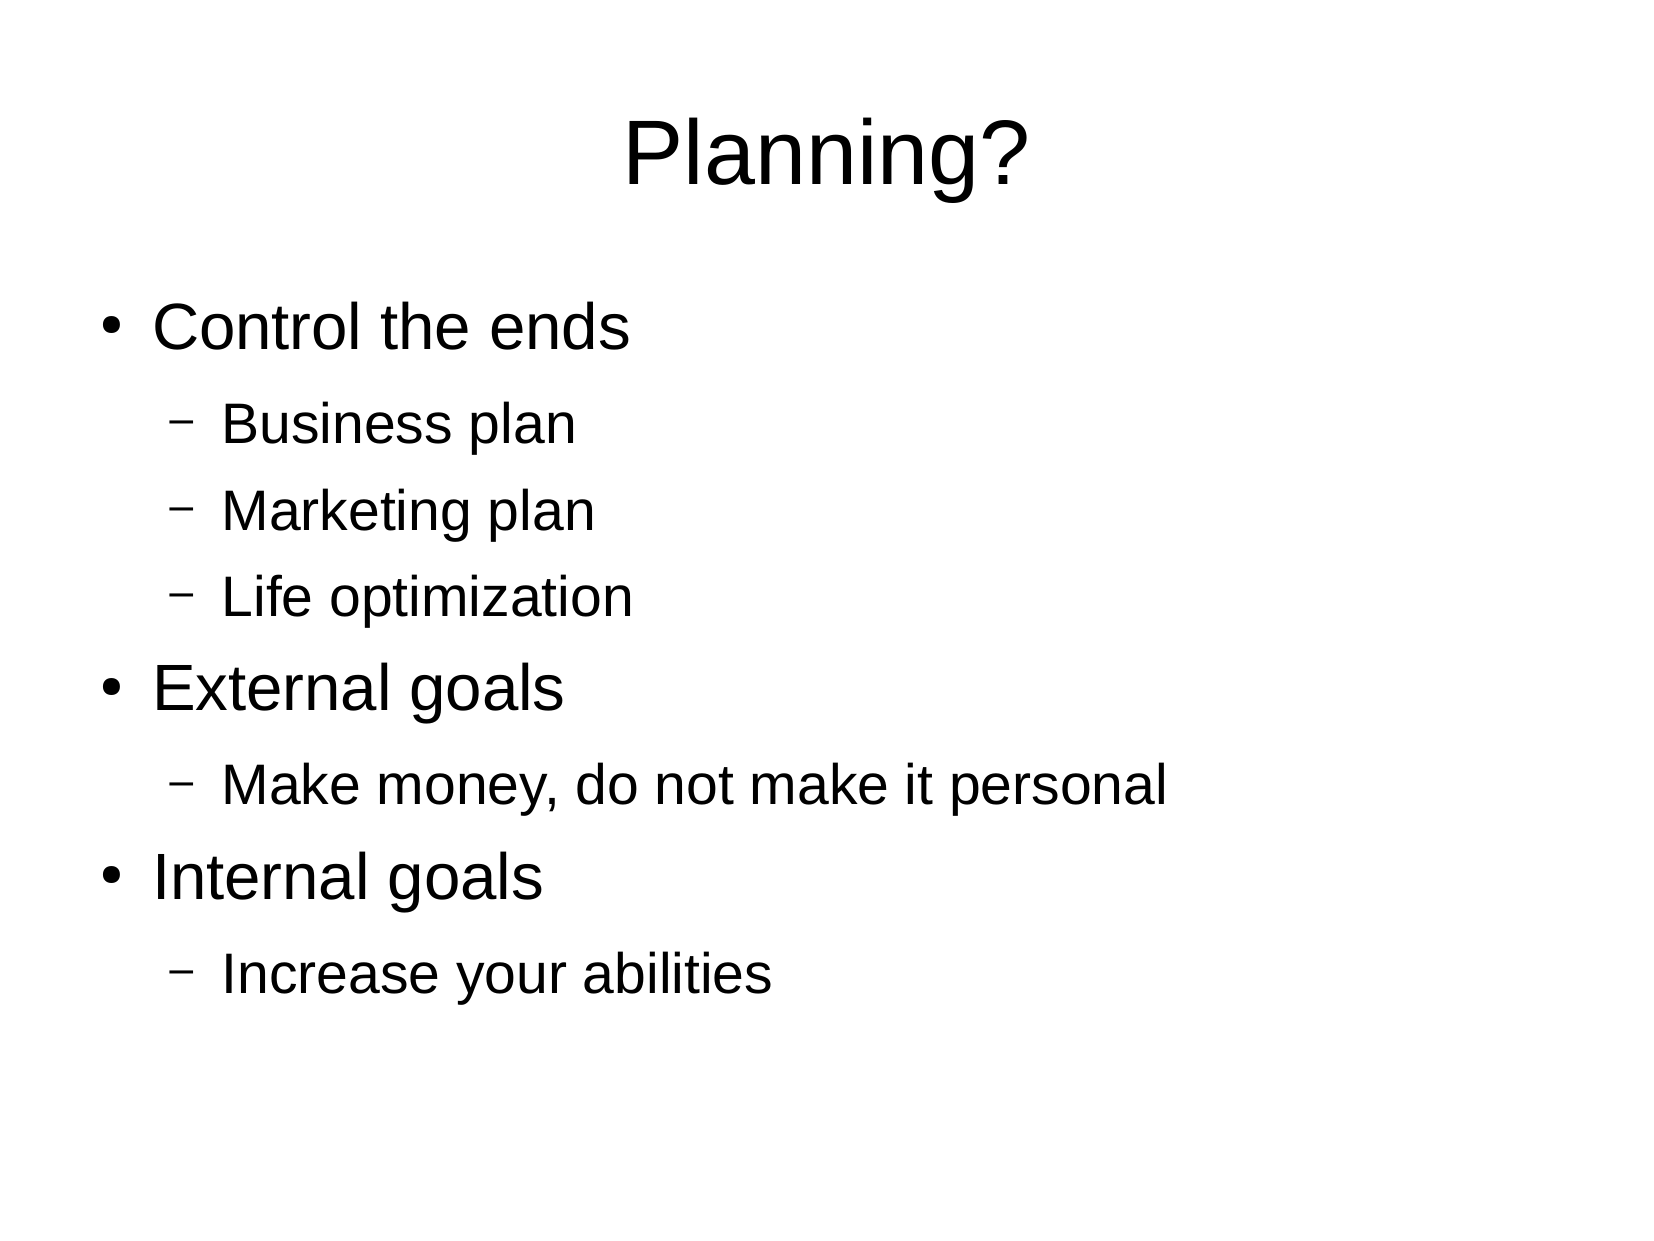

# Planning?
Control the ends
Business plan
Marketing plan
Life optimization
External goals
Make money, do not make it personal
Internal goals
Increase your abilities